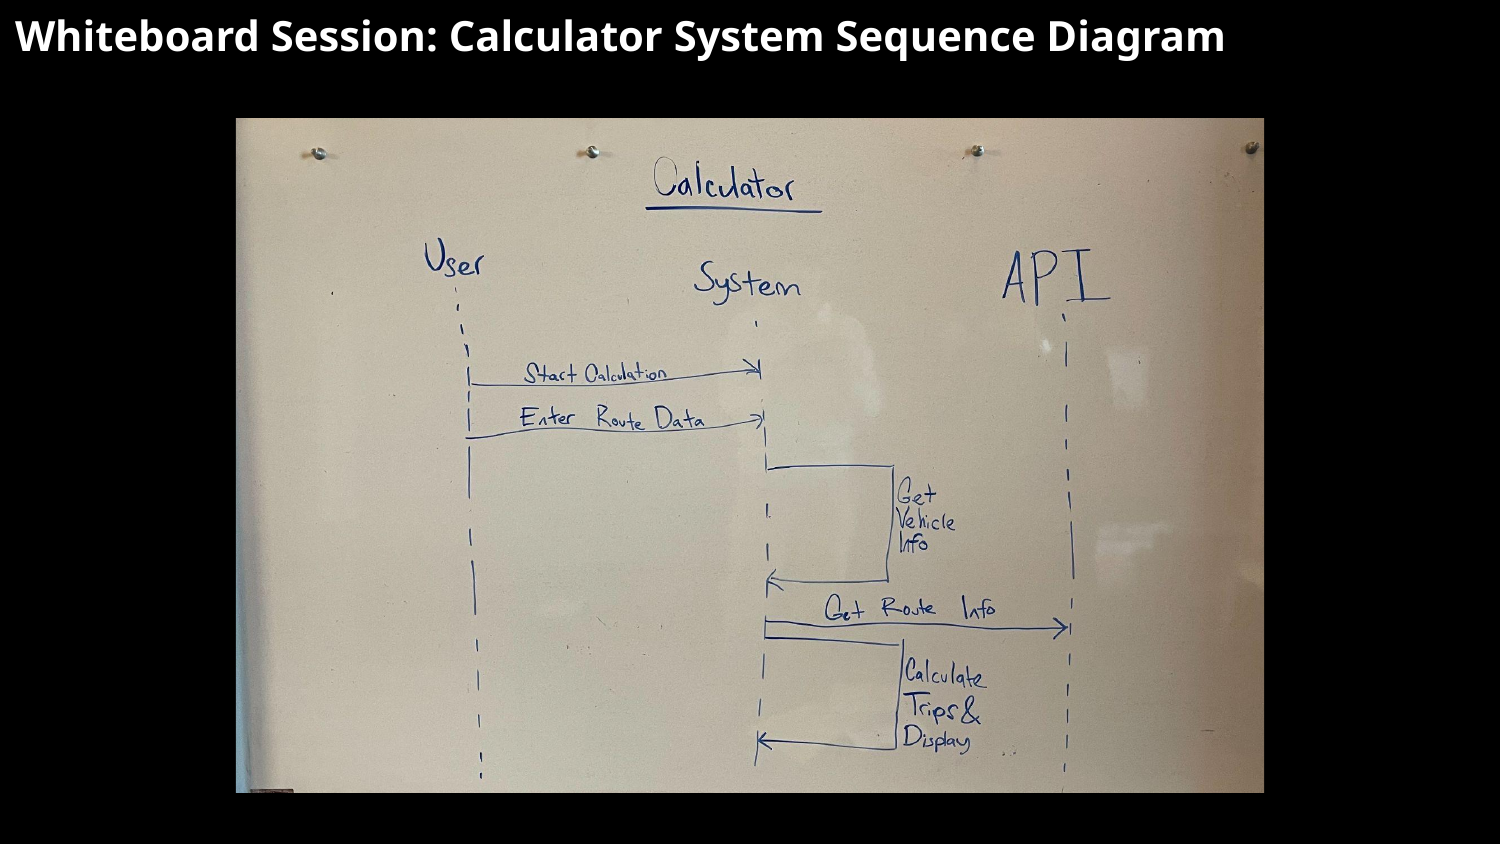

# Whiteboard Session: Calculator System Sequence Diagram